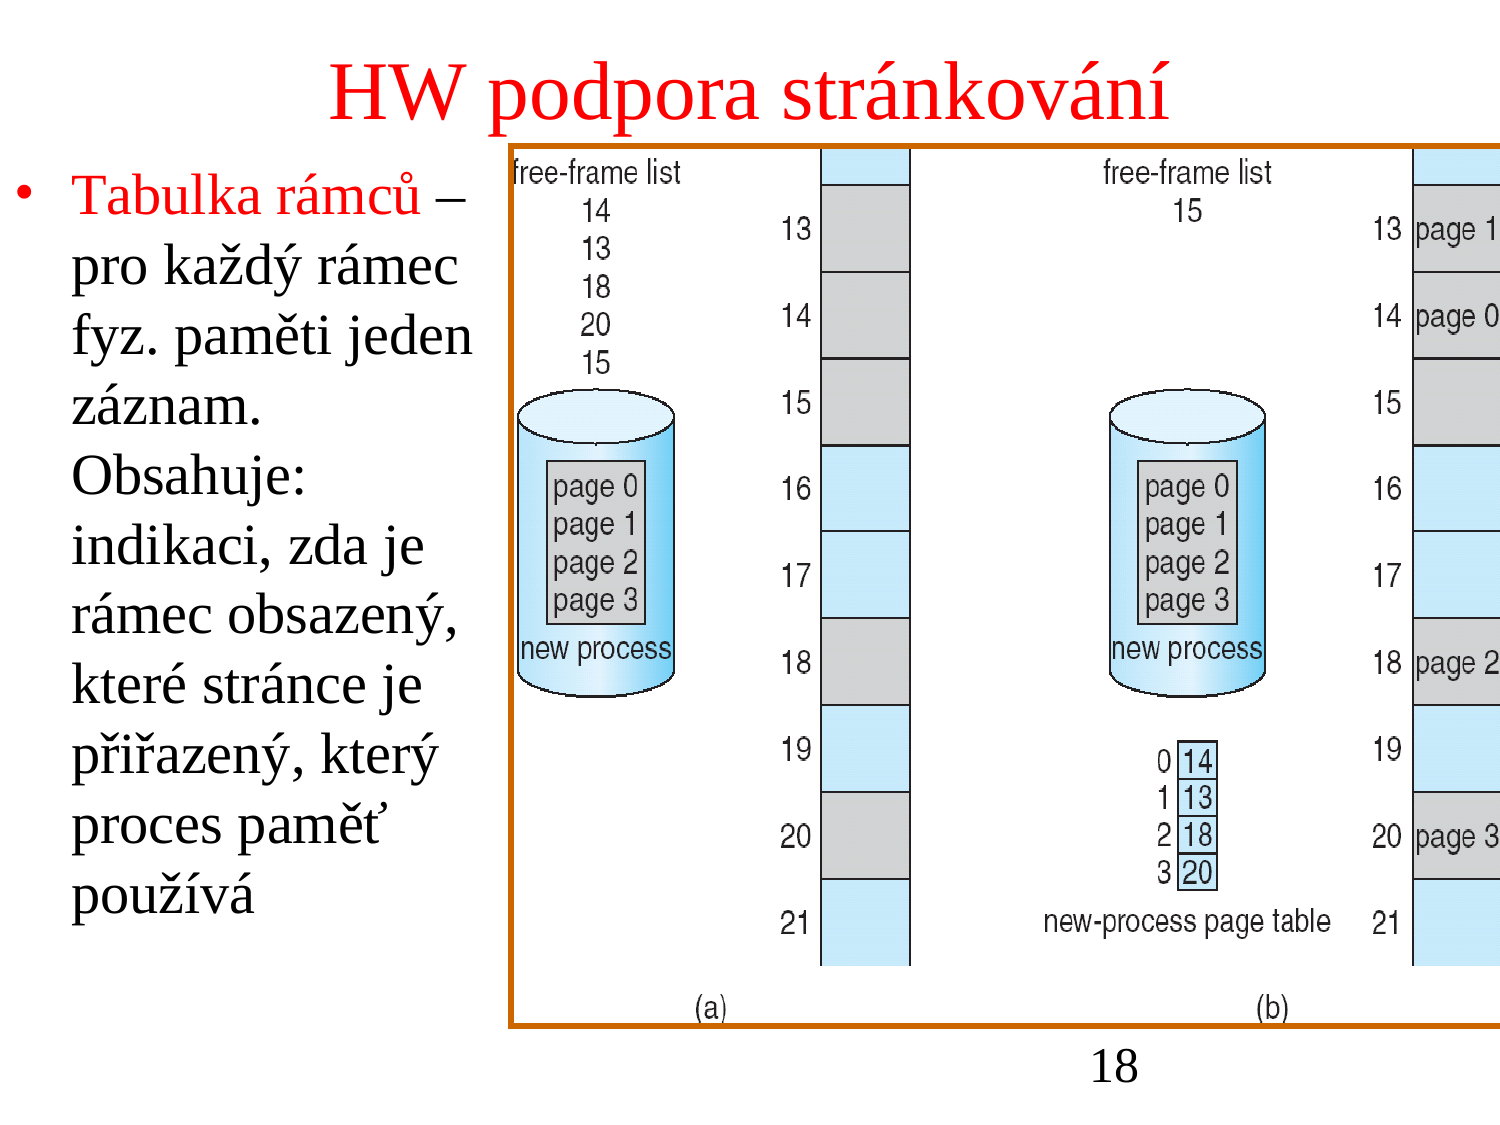

# HW podpora stránkování
Tabulka rámců – pro každý rámec fyz. paměti jeden záznam. Obsahuje: indikaci, zda je rámec obsazený, které stránce je přiřazený, který proces paměť používá
18